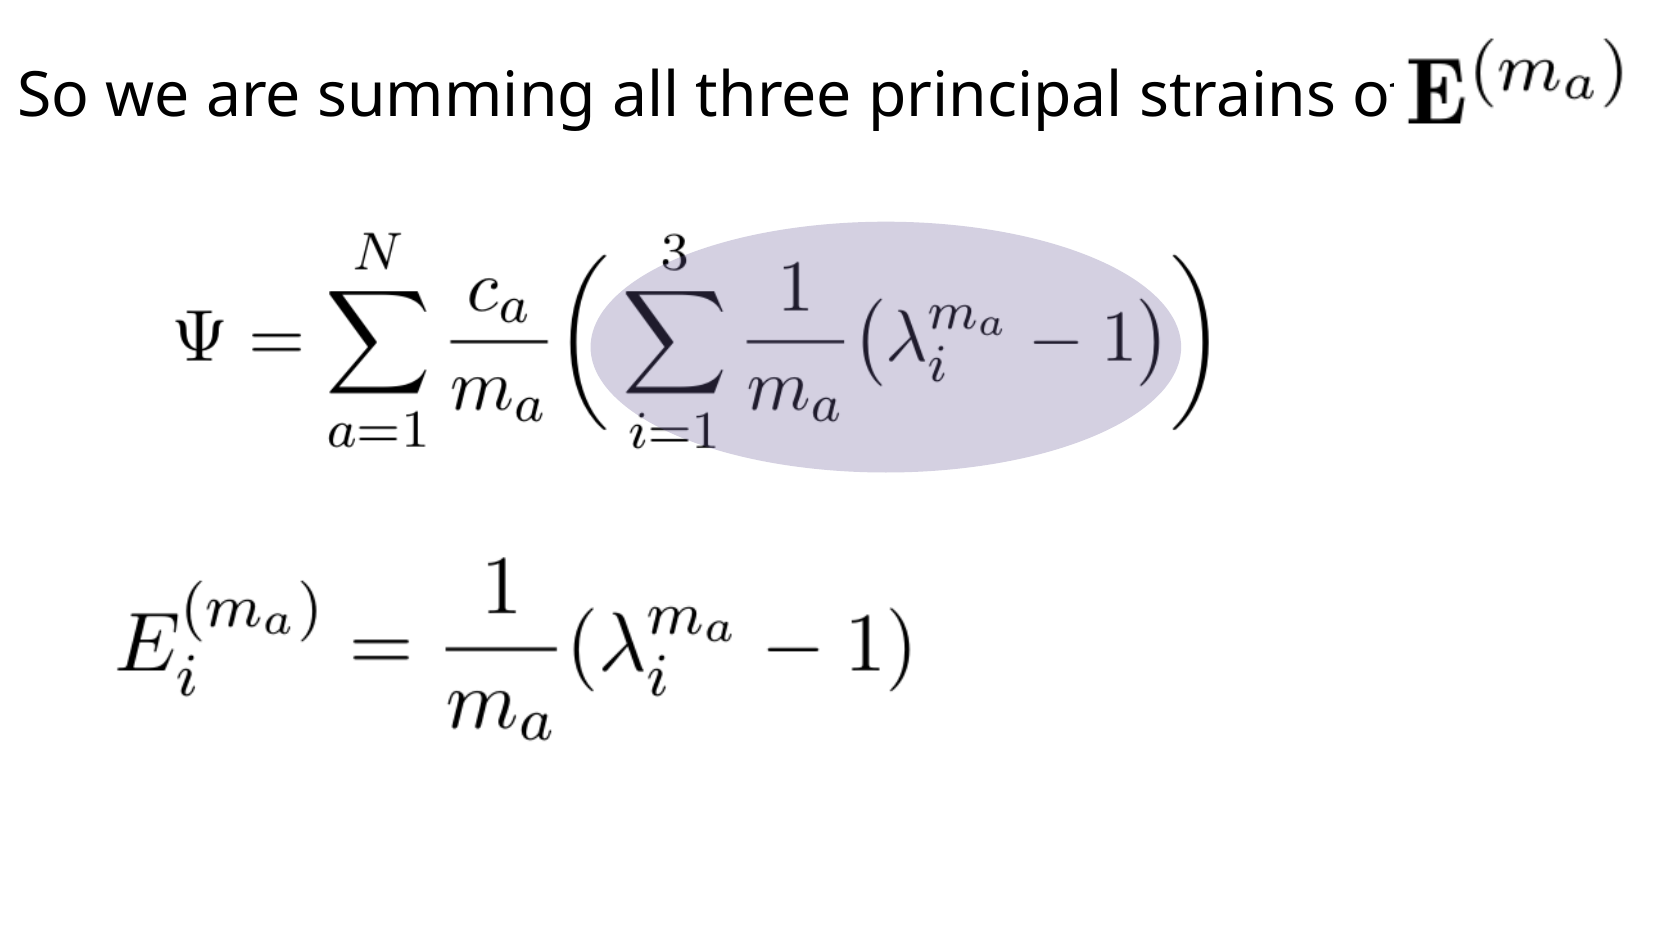

# So we are summing all three principal strains of